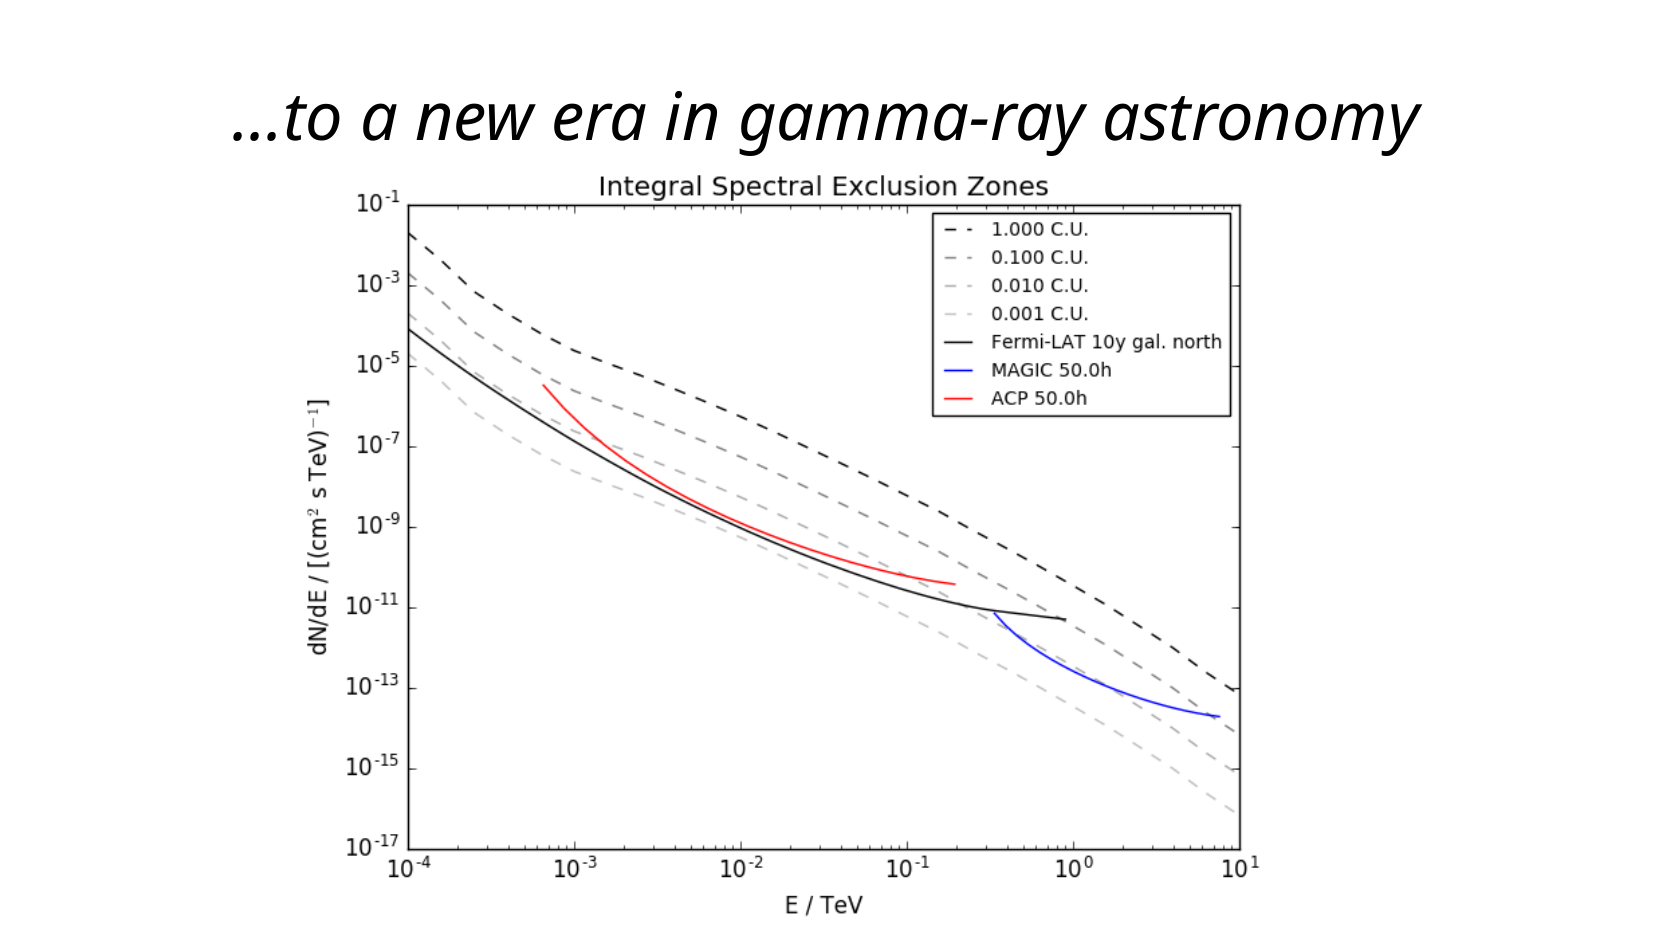

...to a new era in gamma-ray astronomy